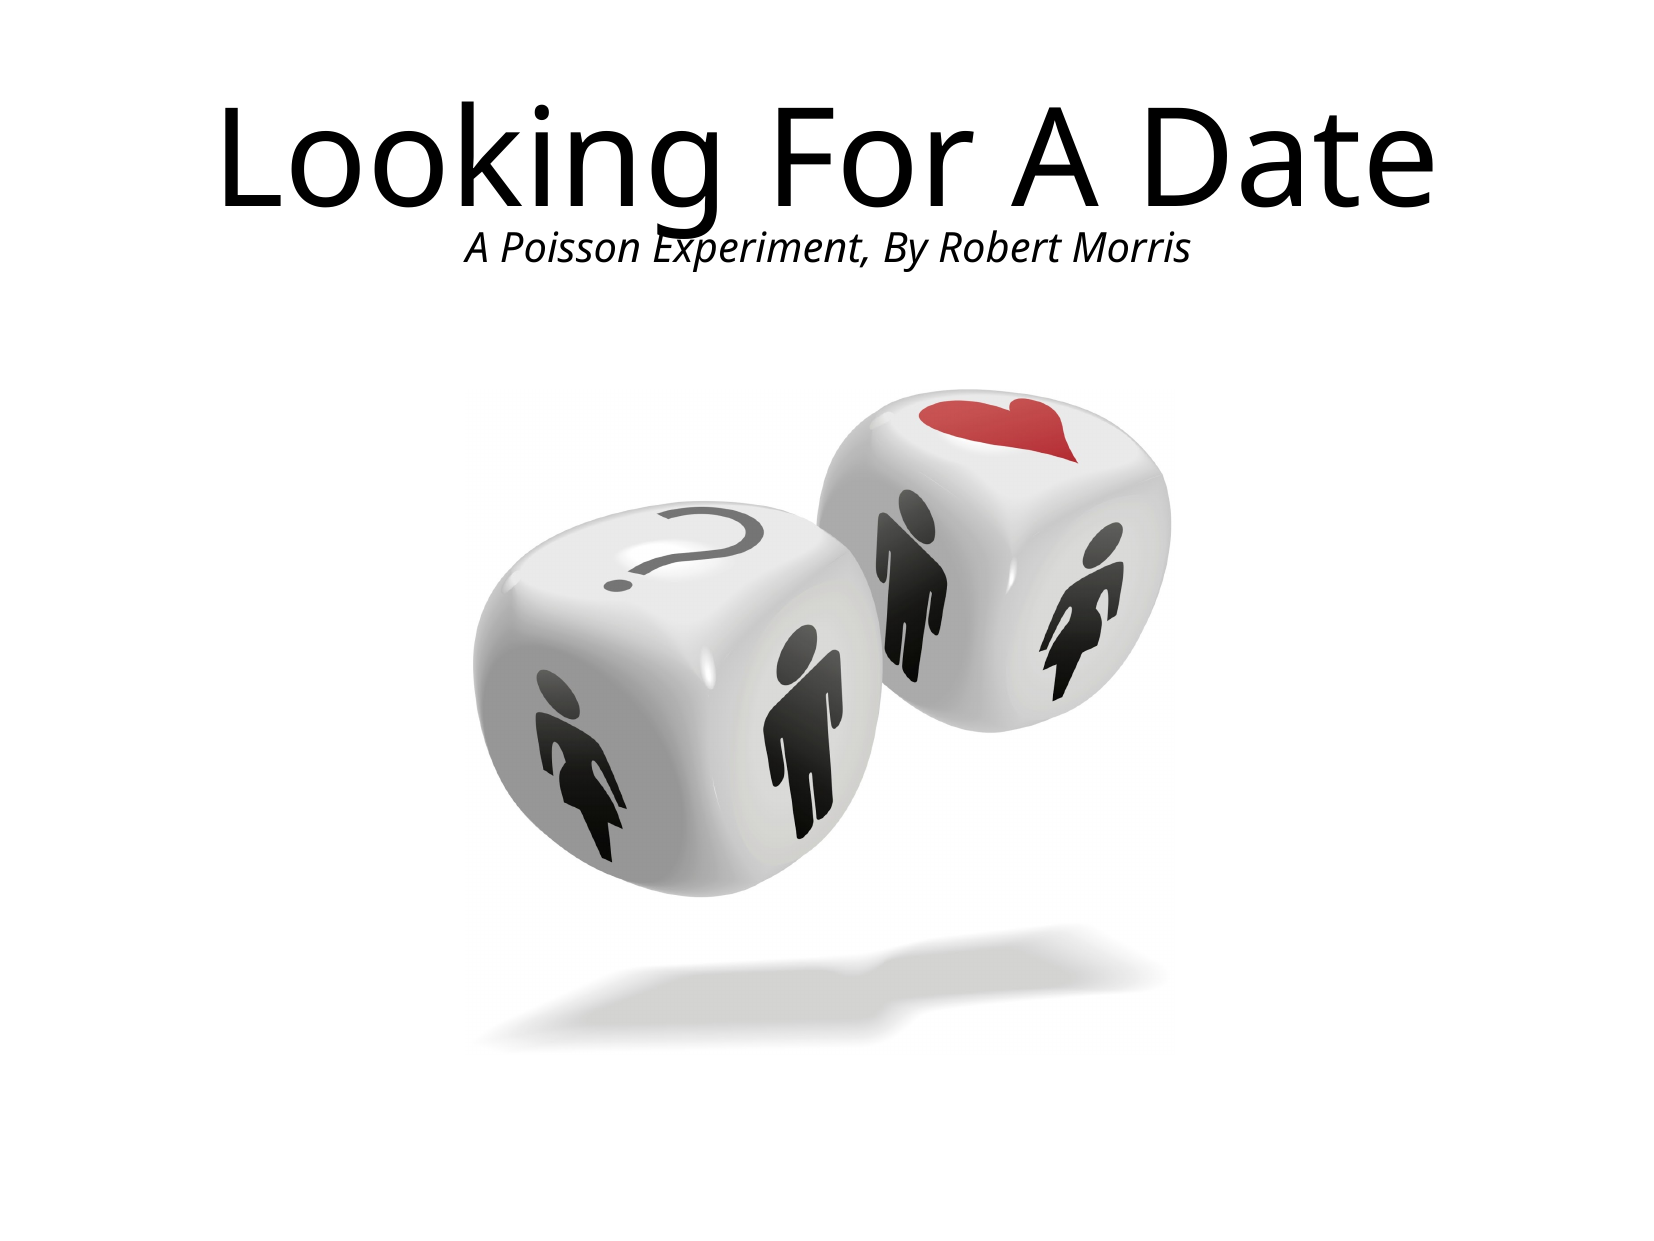

# Looking For A Date
A Poisson Experiment, By Robert Morris